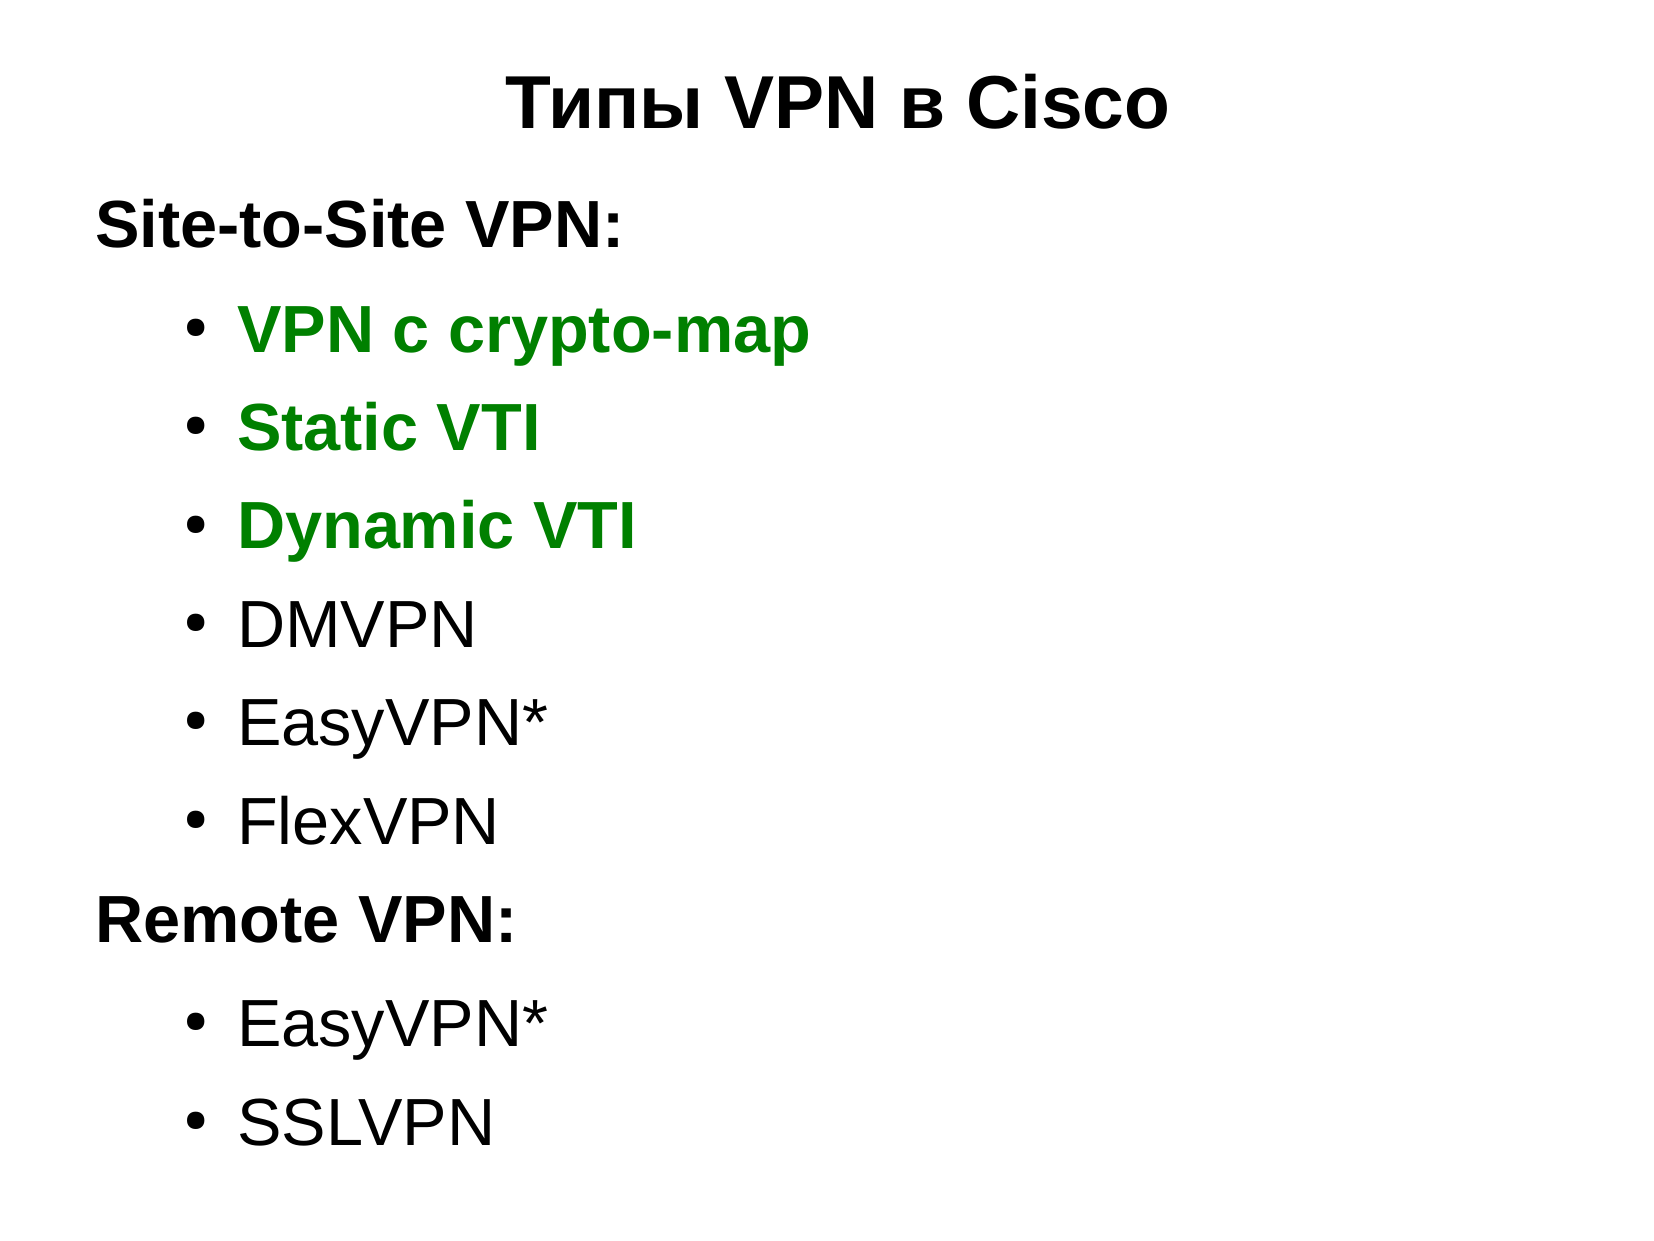

Типы VPN в Cisco
# Site-to-Site VPN:
VPN с crypto-map
Static VTI
Dynamic VTI
DMVPN
EasyVPN*
FlexVPN
Remote VPN:
EasyVPN*
SSLVPN